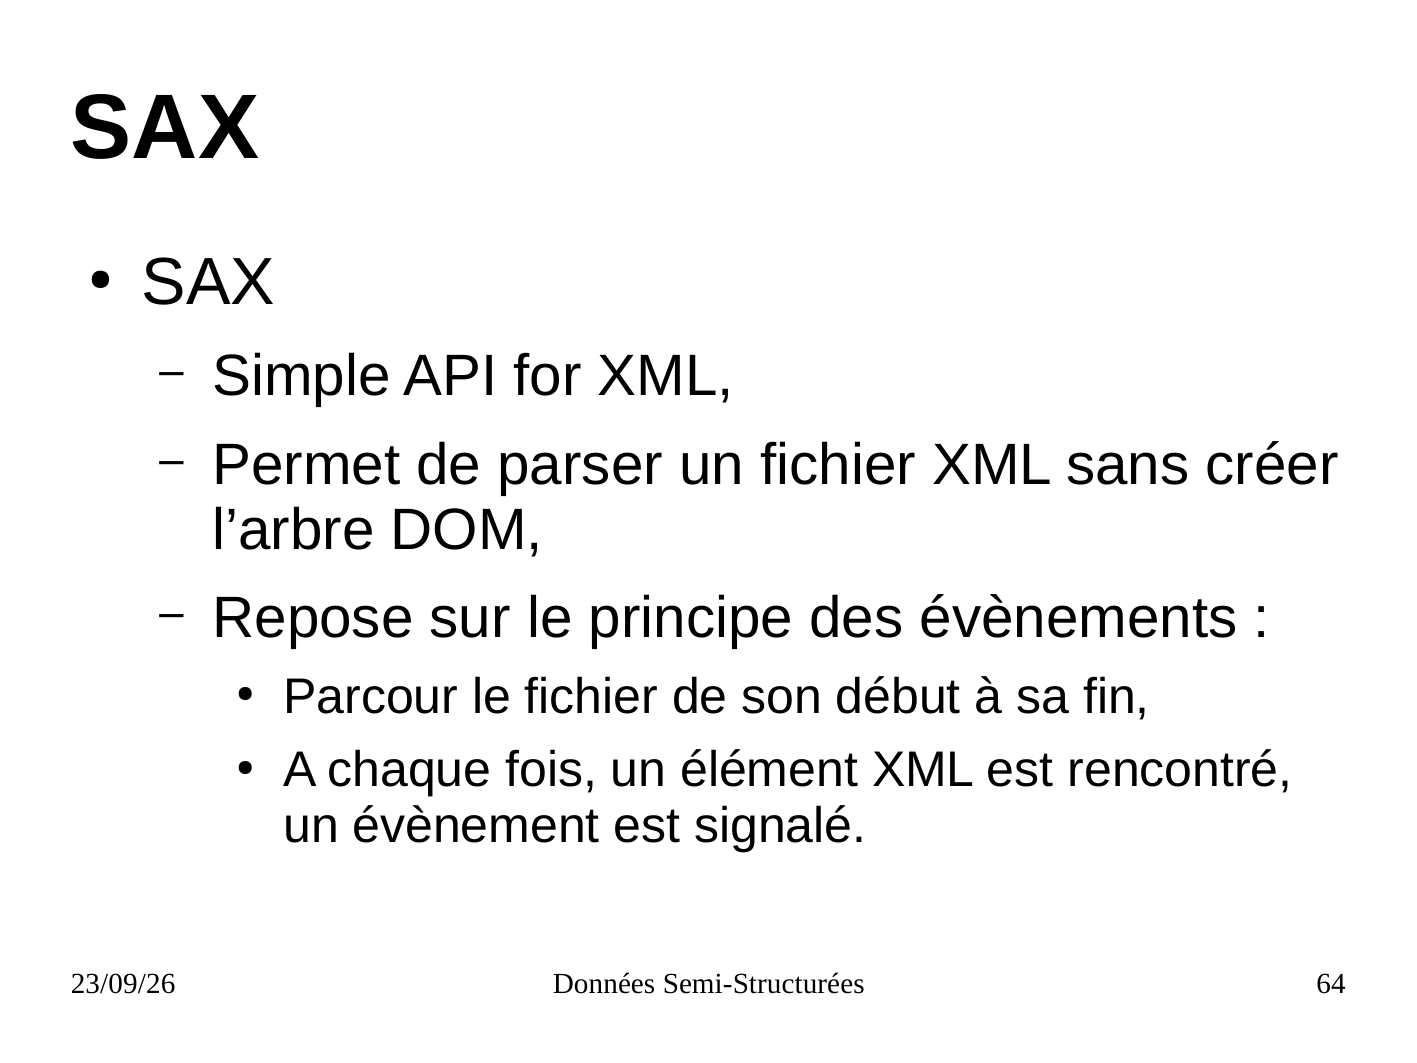

# SAX
SAX
Simple API for XML,
Permet de parser un fichier XML sans créer l’arbre DOM,
Repose sur le principe des évènements :
Parcour le fichier de son début à sa fin,
A chaque fois, un élément XML est rencontré, un évènement est signalé.
Données Semi-Structurées
64